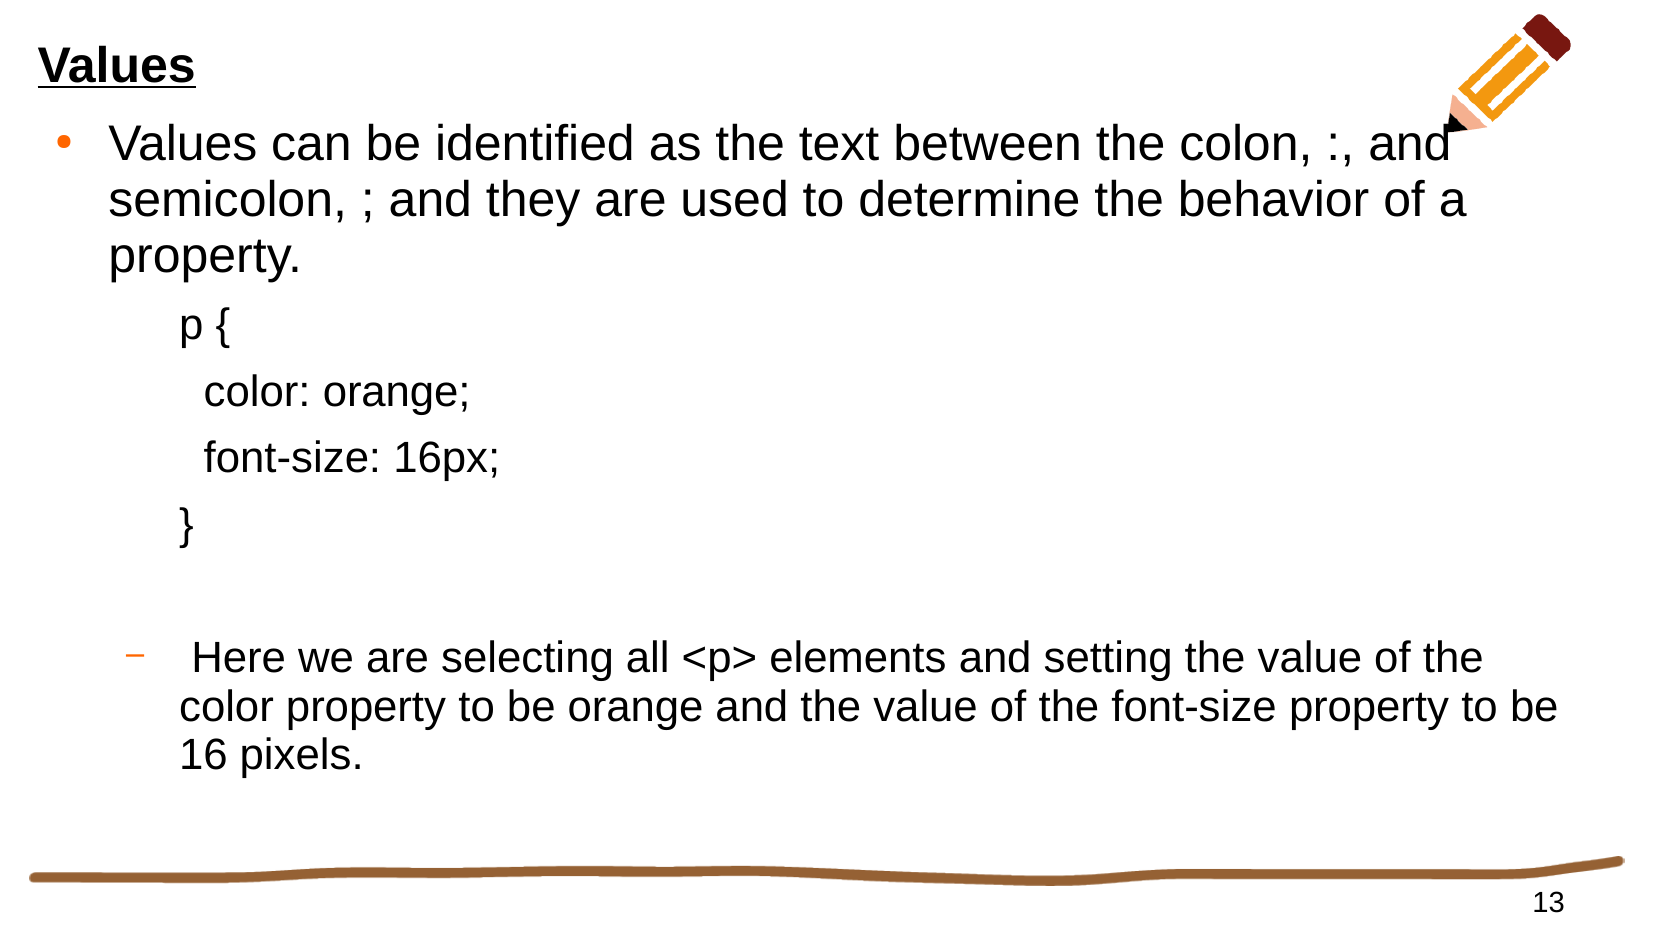

# Values
Values can be identified as the text between the colon, :, and semicolon, ; and they are used to determine the behavior of a property.
p {
 color: orange;
 font-size: 16px;
}
 Here we are selecting all <p> elements and setting the value of the color property to be orange and the value of the font-size property to be 16 pixels.
13